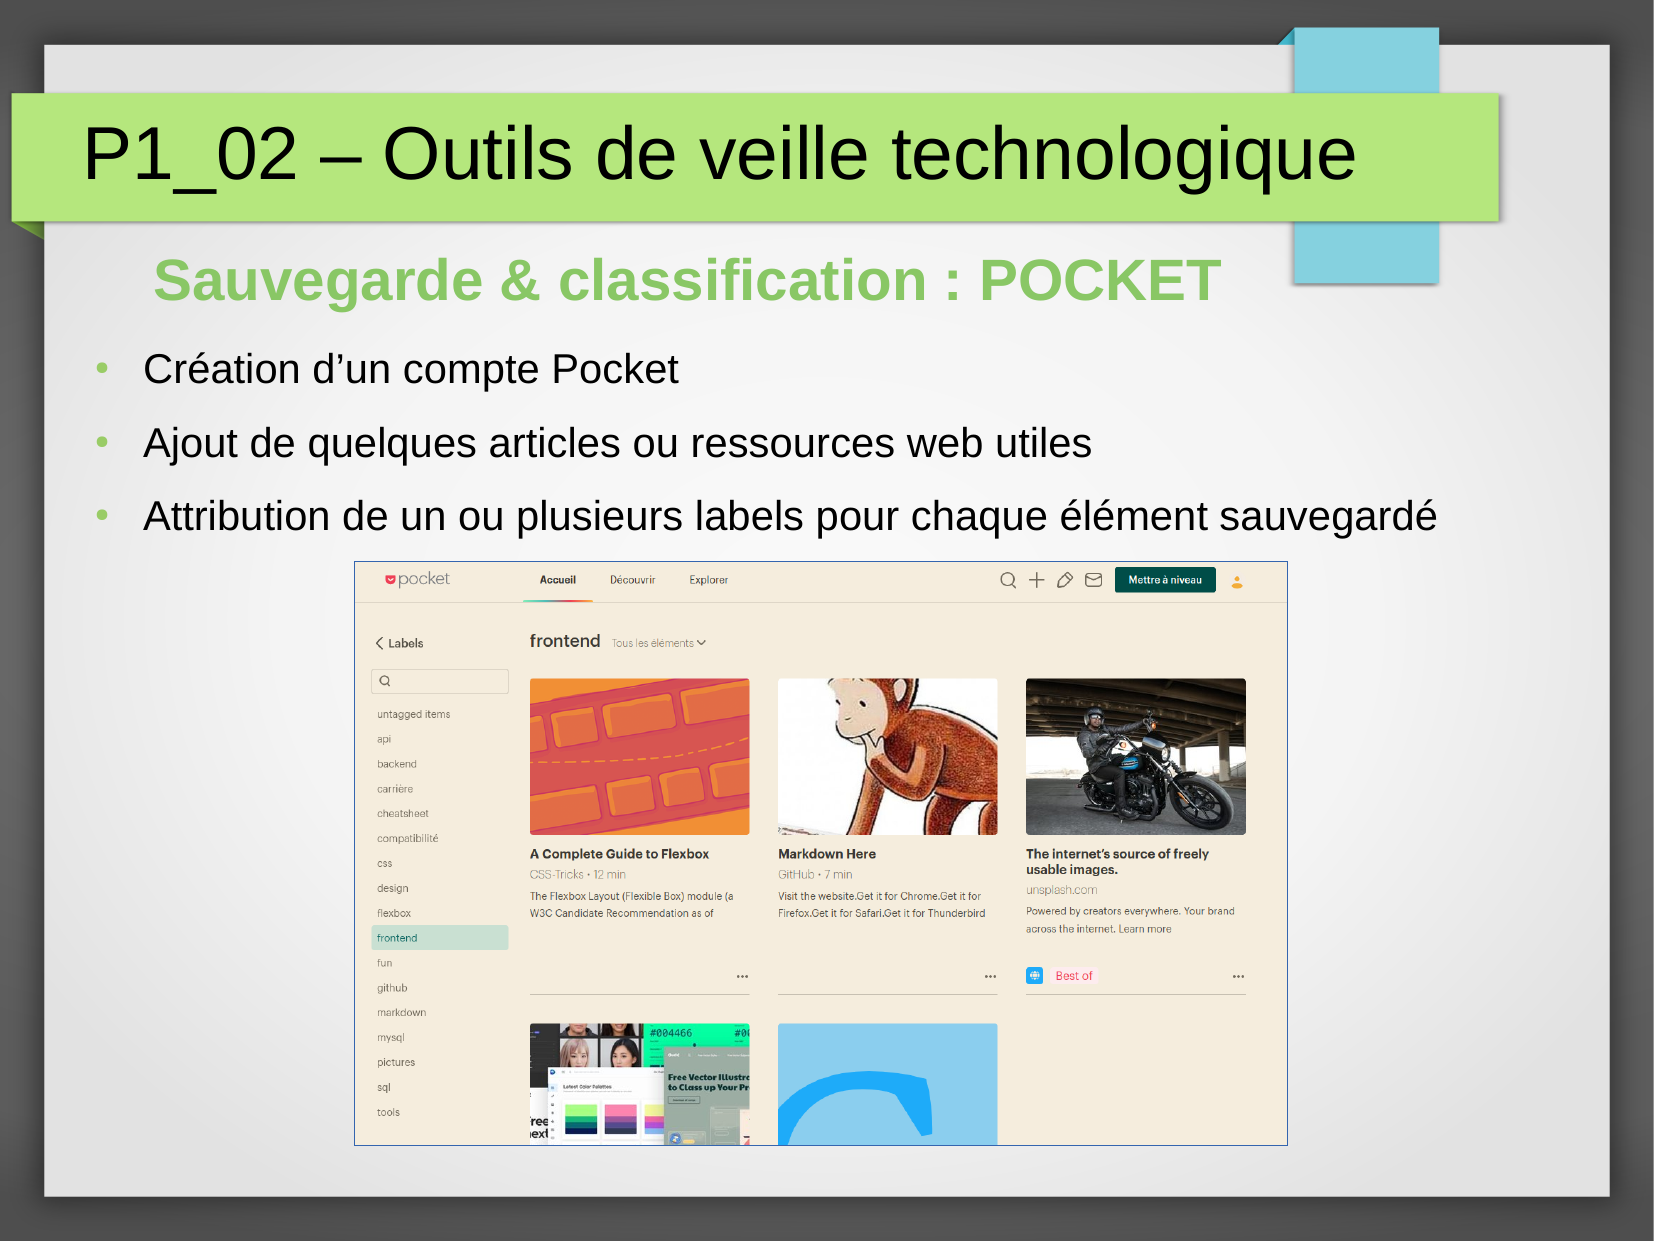

# P1_02 – Outils de veille technologique
Sauvegarde & classification : POCKET
Création d’un compte Pocket
Ajout de quelques articles ou ressources web utiles
Attribution de un ou plusieurs labels pour chaque élément sauvegardé